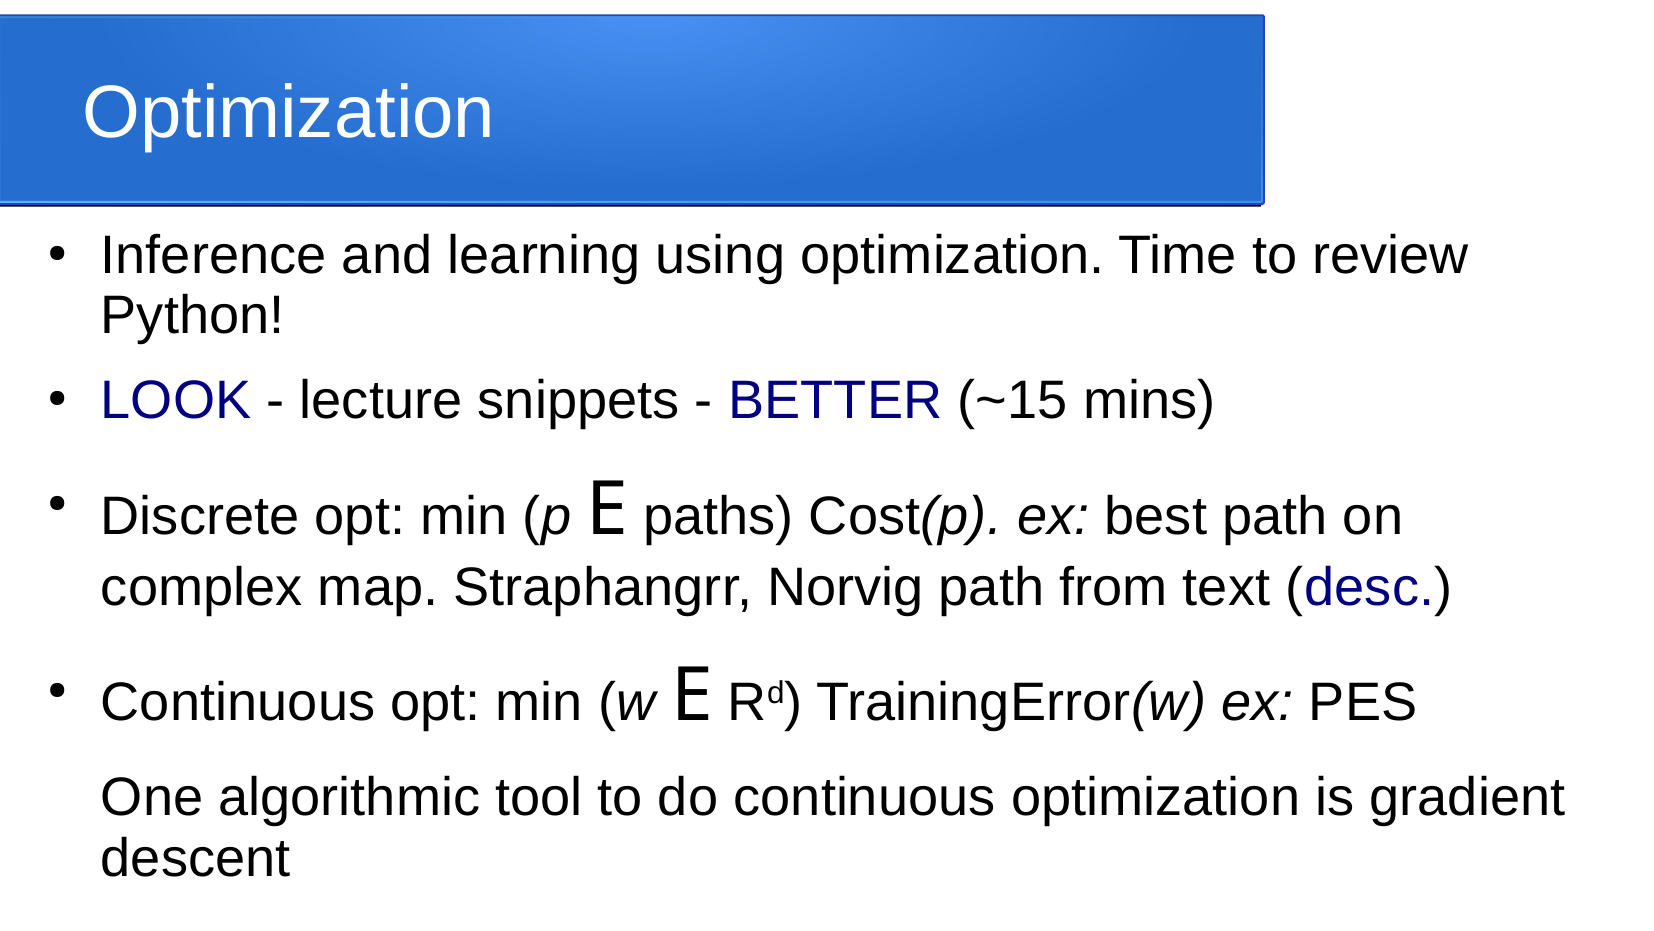

# Optimization
Inference and learning using optimization. Time to review Python!
LOOK - lecture snippets - BETTER (~15 mins)
Discrete opt: min (p E paths) Cost(p). ex: best path on complex map. Straphangrr, Norvig path from text (desc.)
Continuous opt: min (w E Rd) TrainingError(w) ex: PES
One algorithmic tool to do continuous optimization is gradient descent